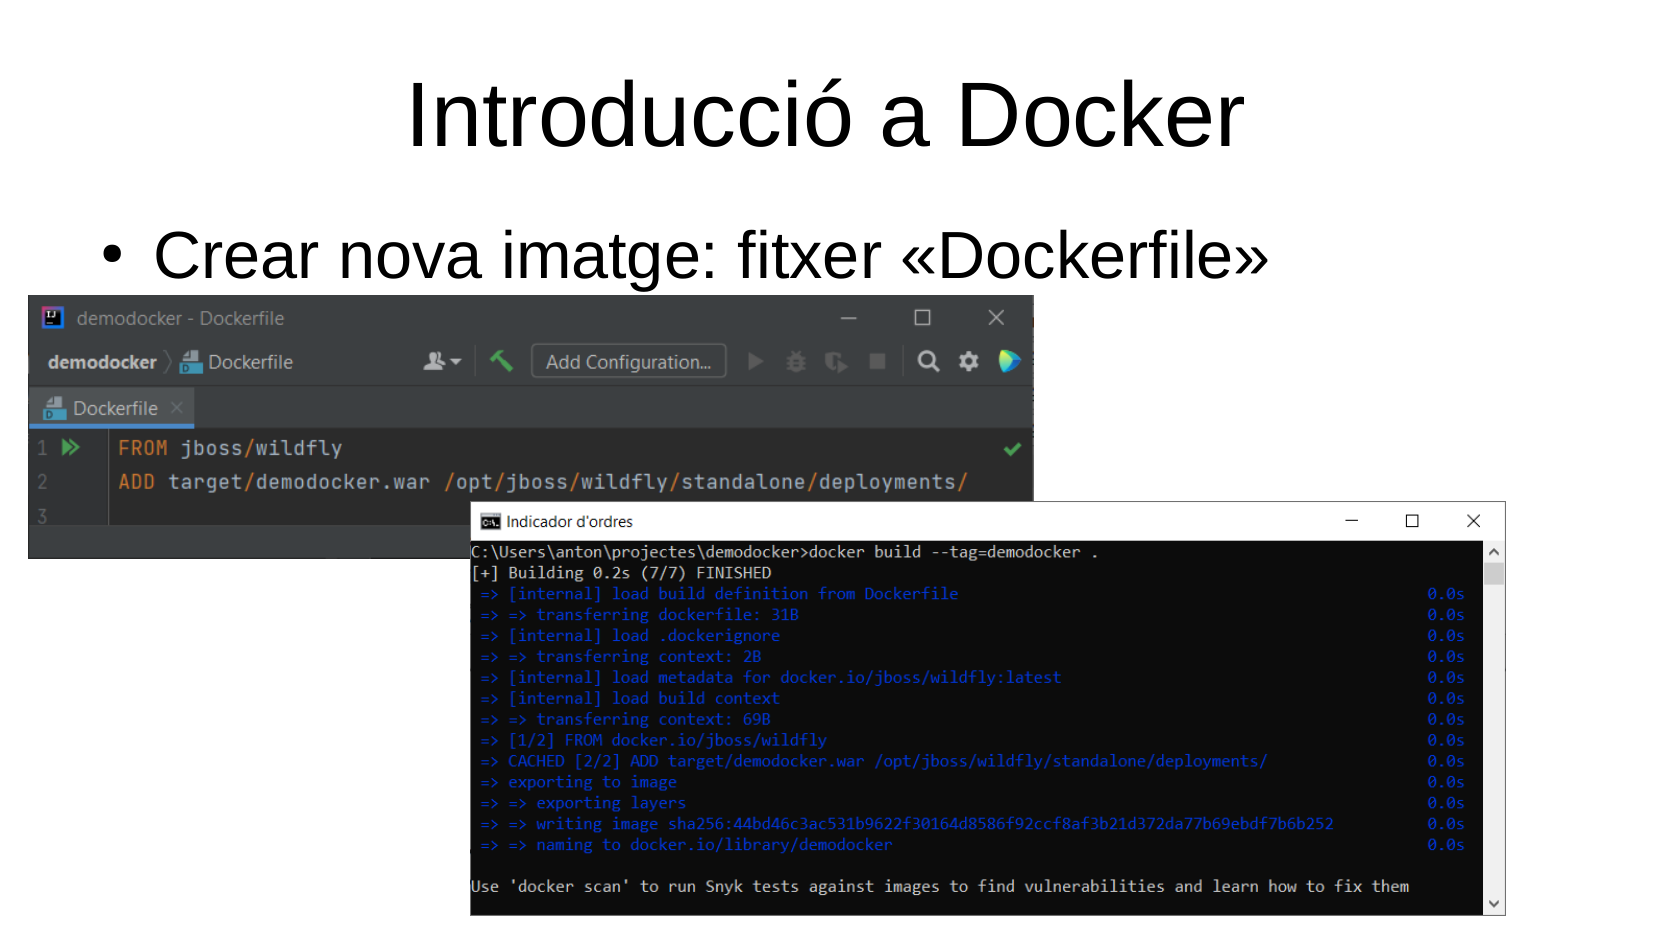

# Introducció a Docker
Crear nova imatge: fitxer «Dockerfile»